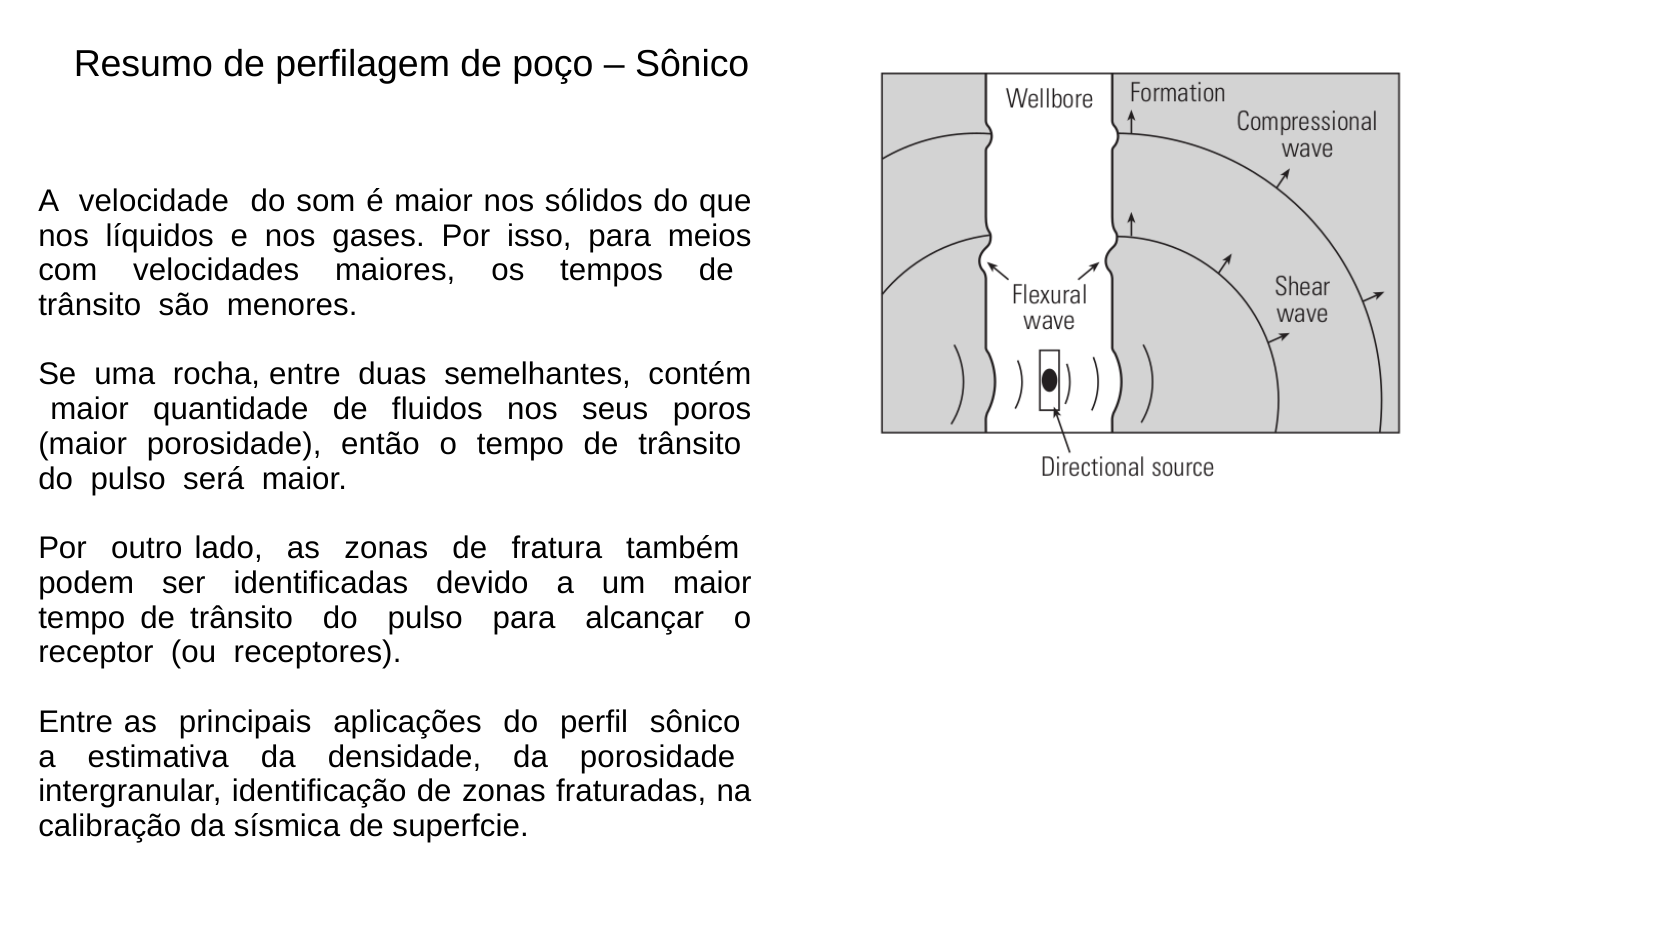

Resumo de perfilagem de poço – Sônico
A velocidade do som é maior nos sólidos do que nos líquidos e nos gases. Por isso, para meios com velocidades maiores, os tempos de trânsito são menores.
Se uma rocha, entre duas semelhantes, contém maior quantidade de fluidos nos seus poros (maior porosidade), então o tempo de trânsito do pulso será maior.
Por outro lado, as zonas de fratura também podem ser identificadas devido a um maior tempo de trânsito do pulso para alcançar o receptor (ou receptores).
Entre as principais aplicações do perfil sônico a estimativa da densidade, da porosidade intergranular, identificação de zonas fraturadas, na calibração da sísmica de superfcie.